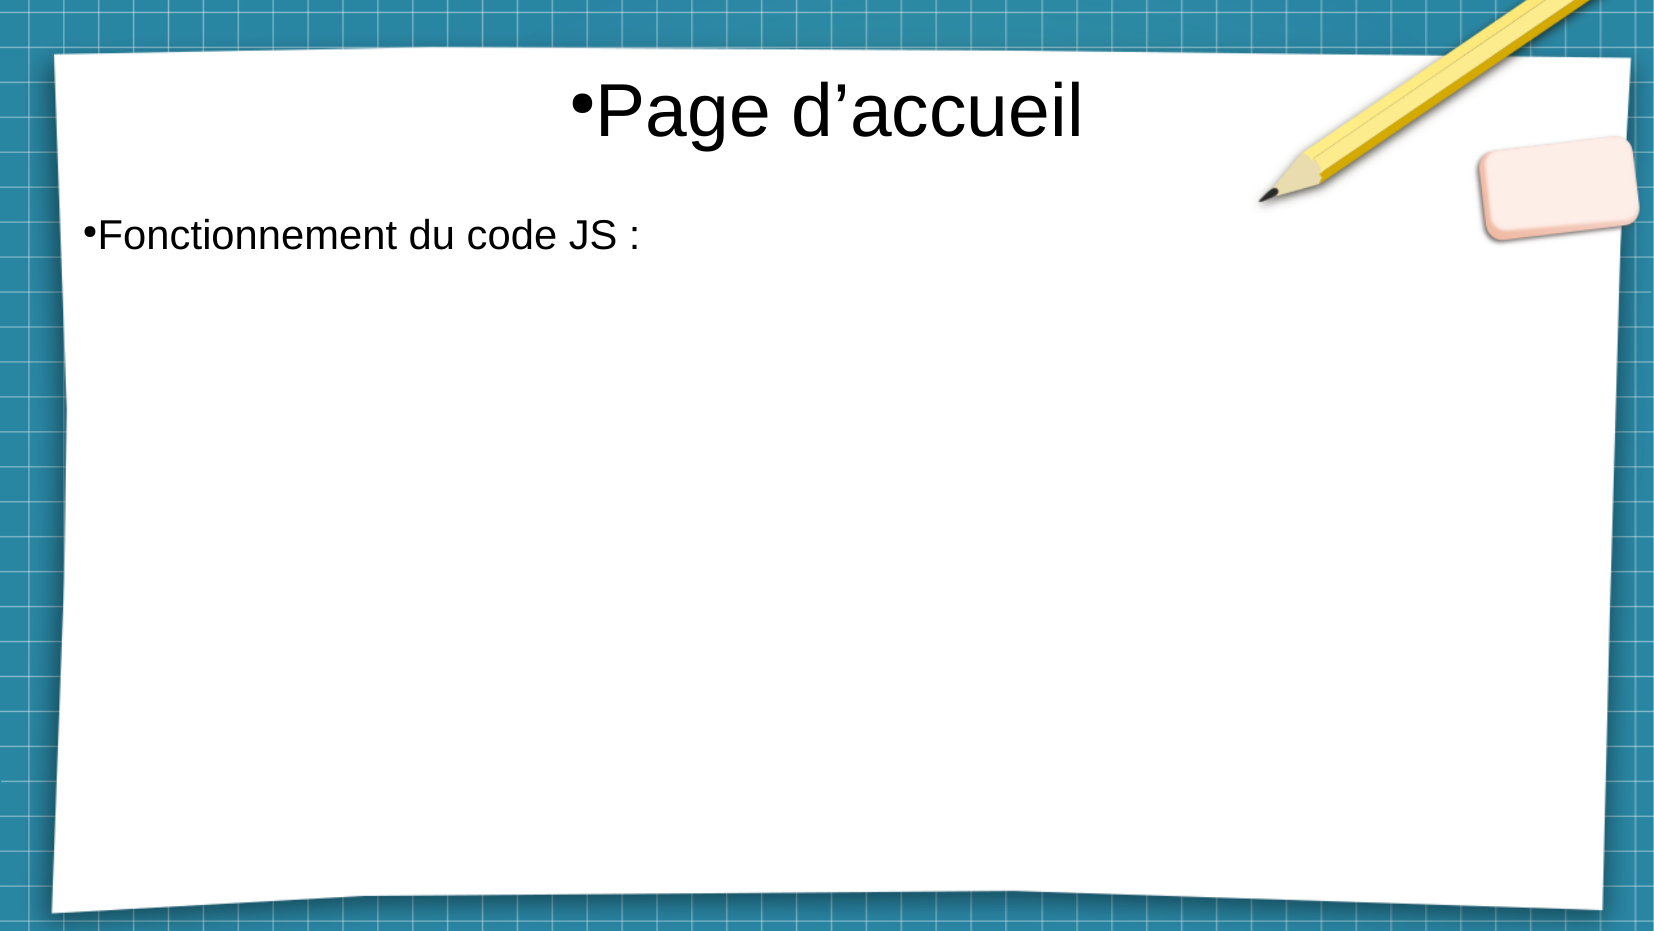

# Page d’accueil
Fonctionnement du code JS :